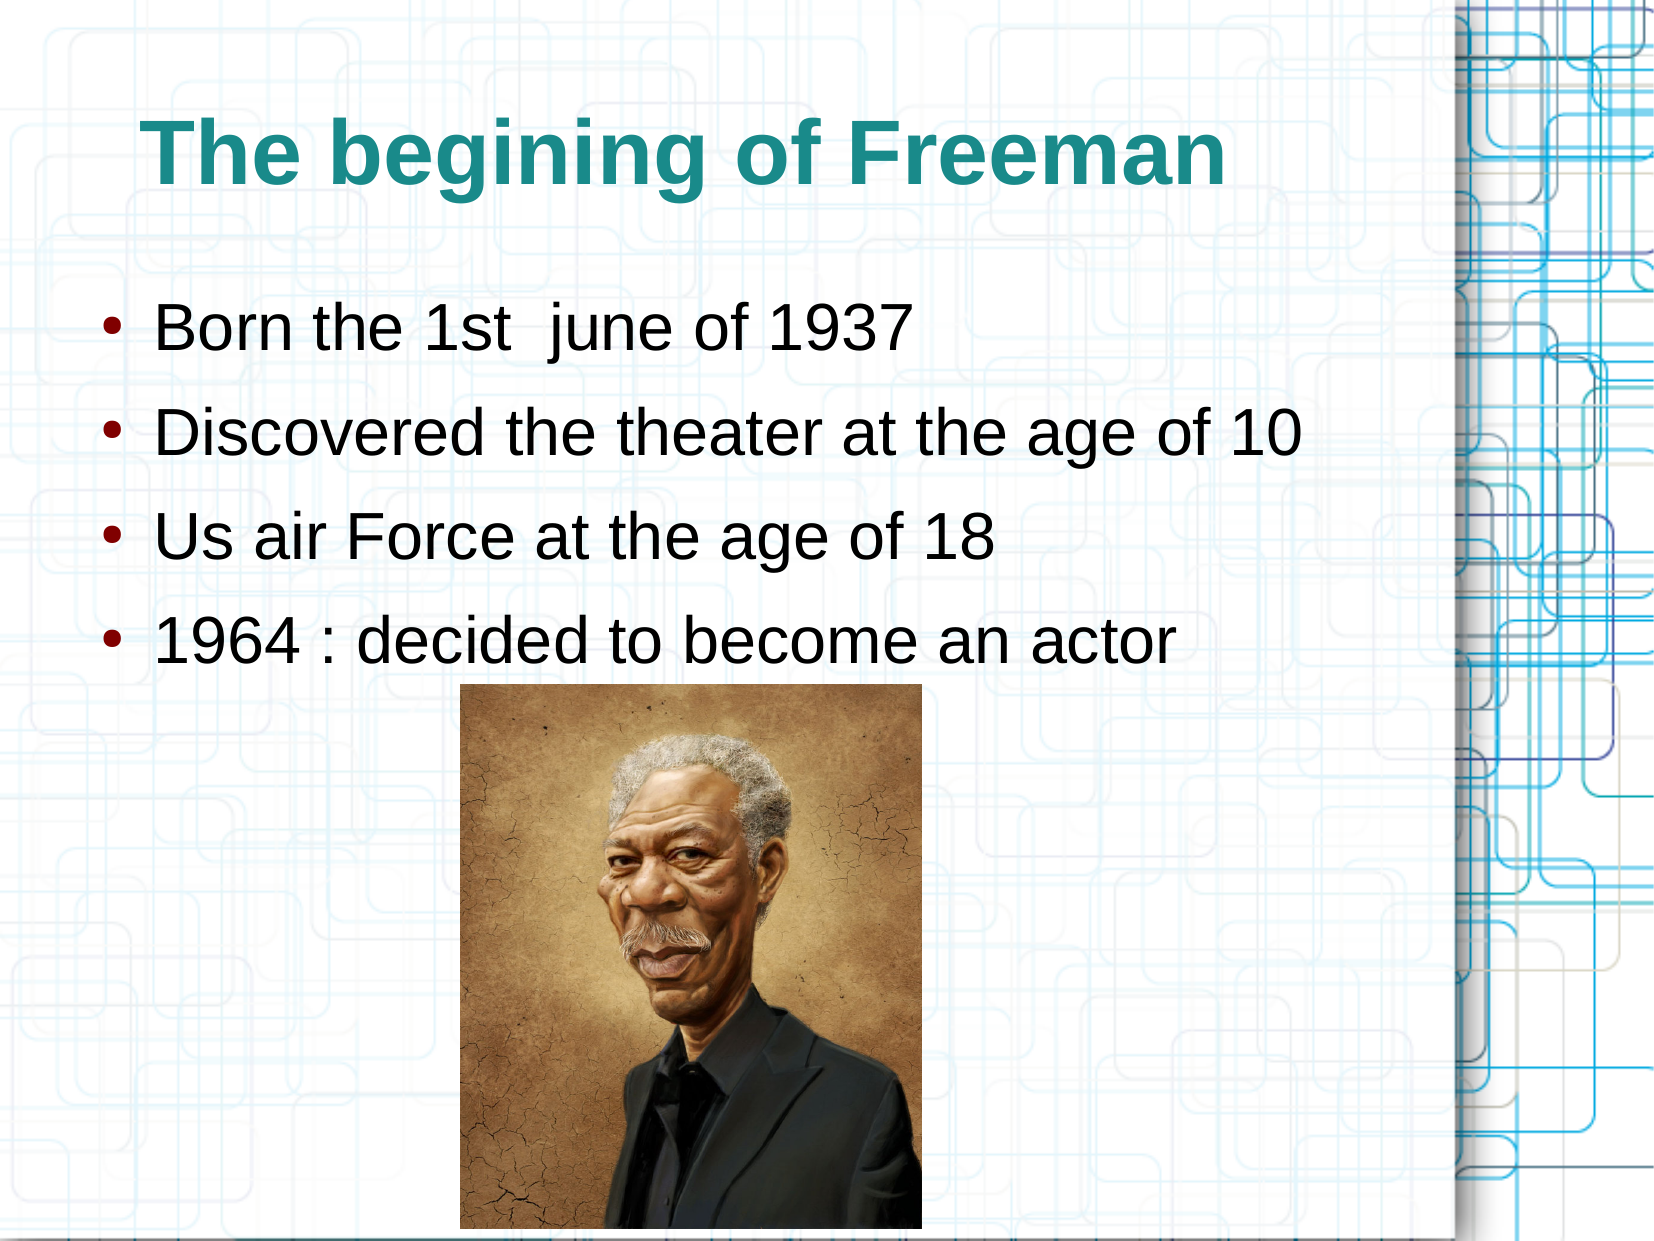

# The begining of Freeman
Born the 1st june of 1937
Discovered the theater at the age of 10
Us air Force at the age of 18
1964 : decided to become an actor